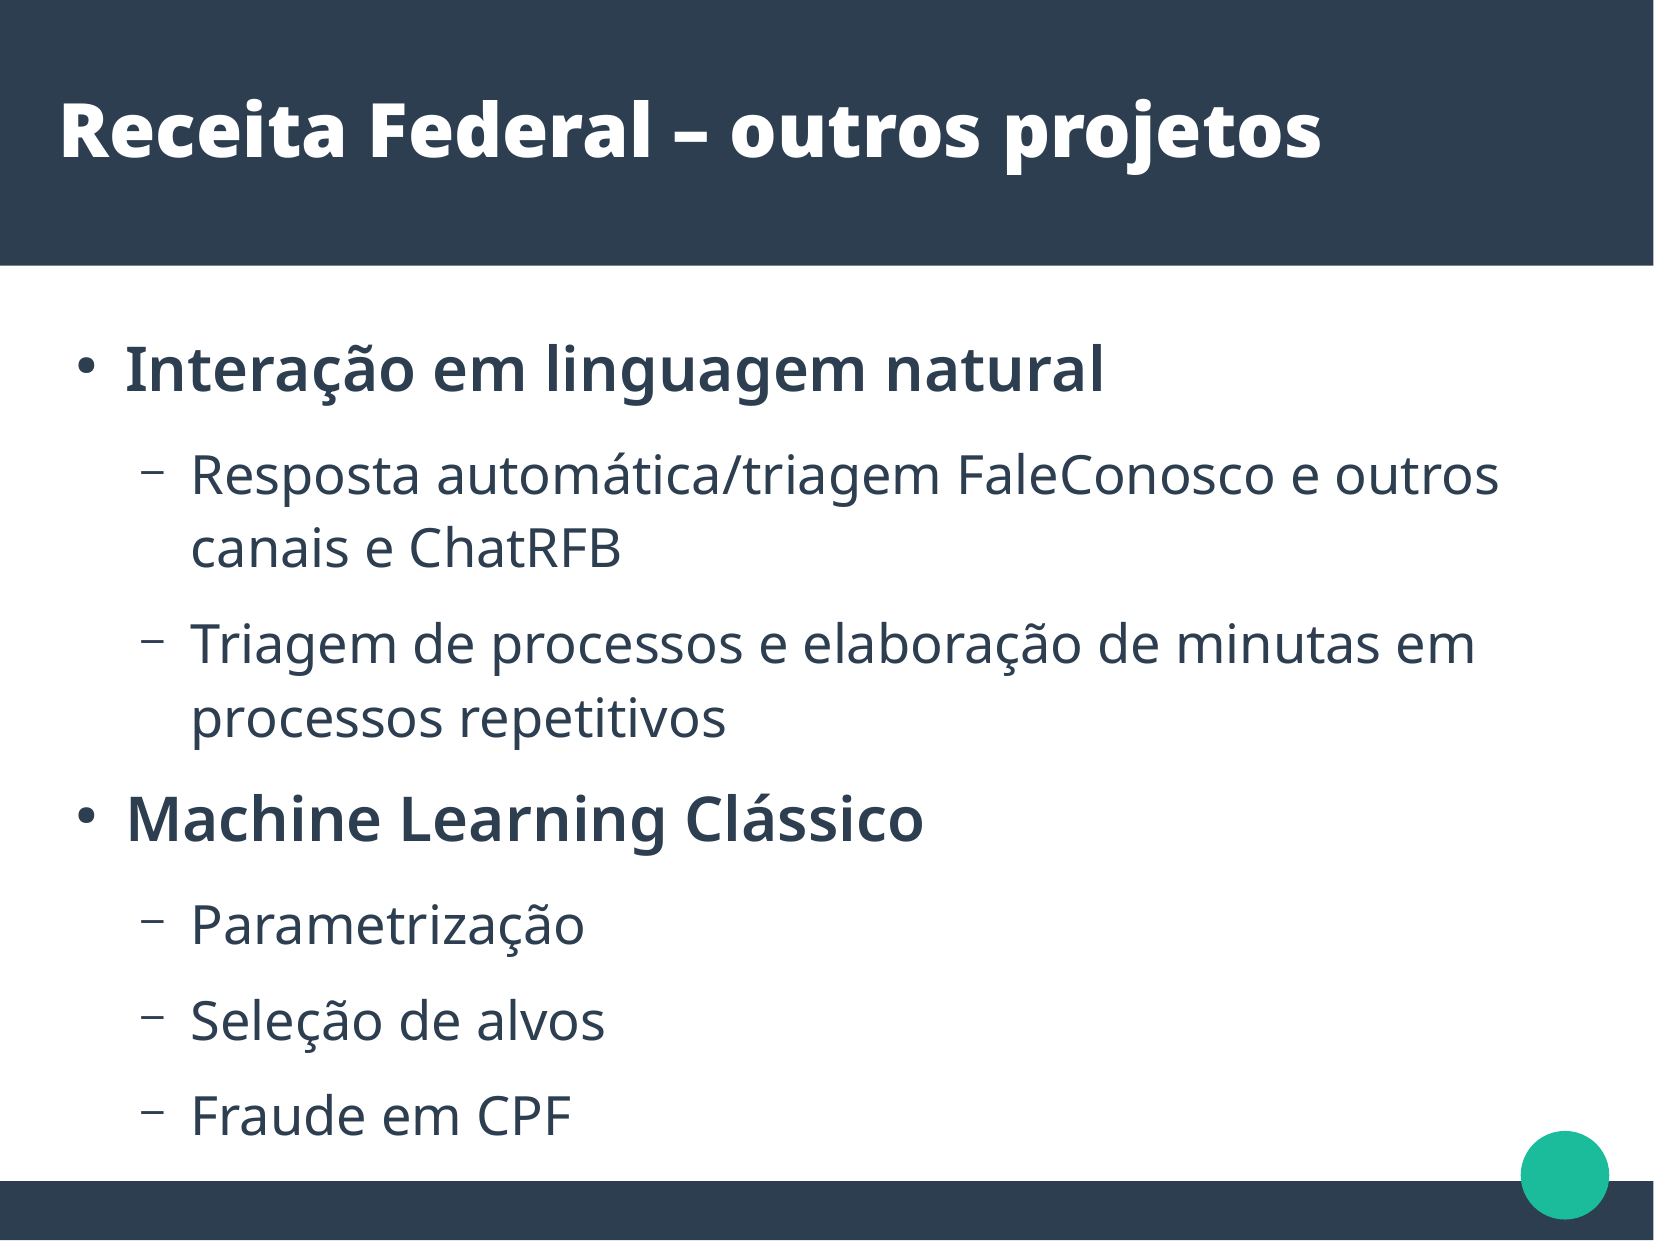

# Receita Federal – outros projetos
Interação em linguagem natural
Resposta automática/triagem FaleConosco e outros canais e ChatRFB
Triagem de processos e elaboração de minutas em processos repetitivos
Machine Learning Clássico
Parametrização
Seleção de alvos
Fraude em CPF